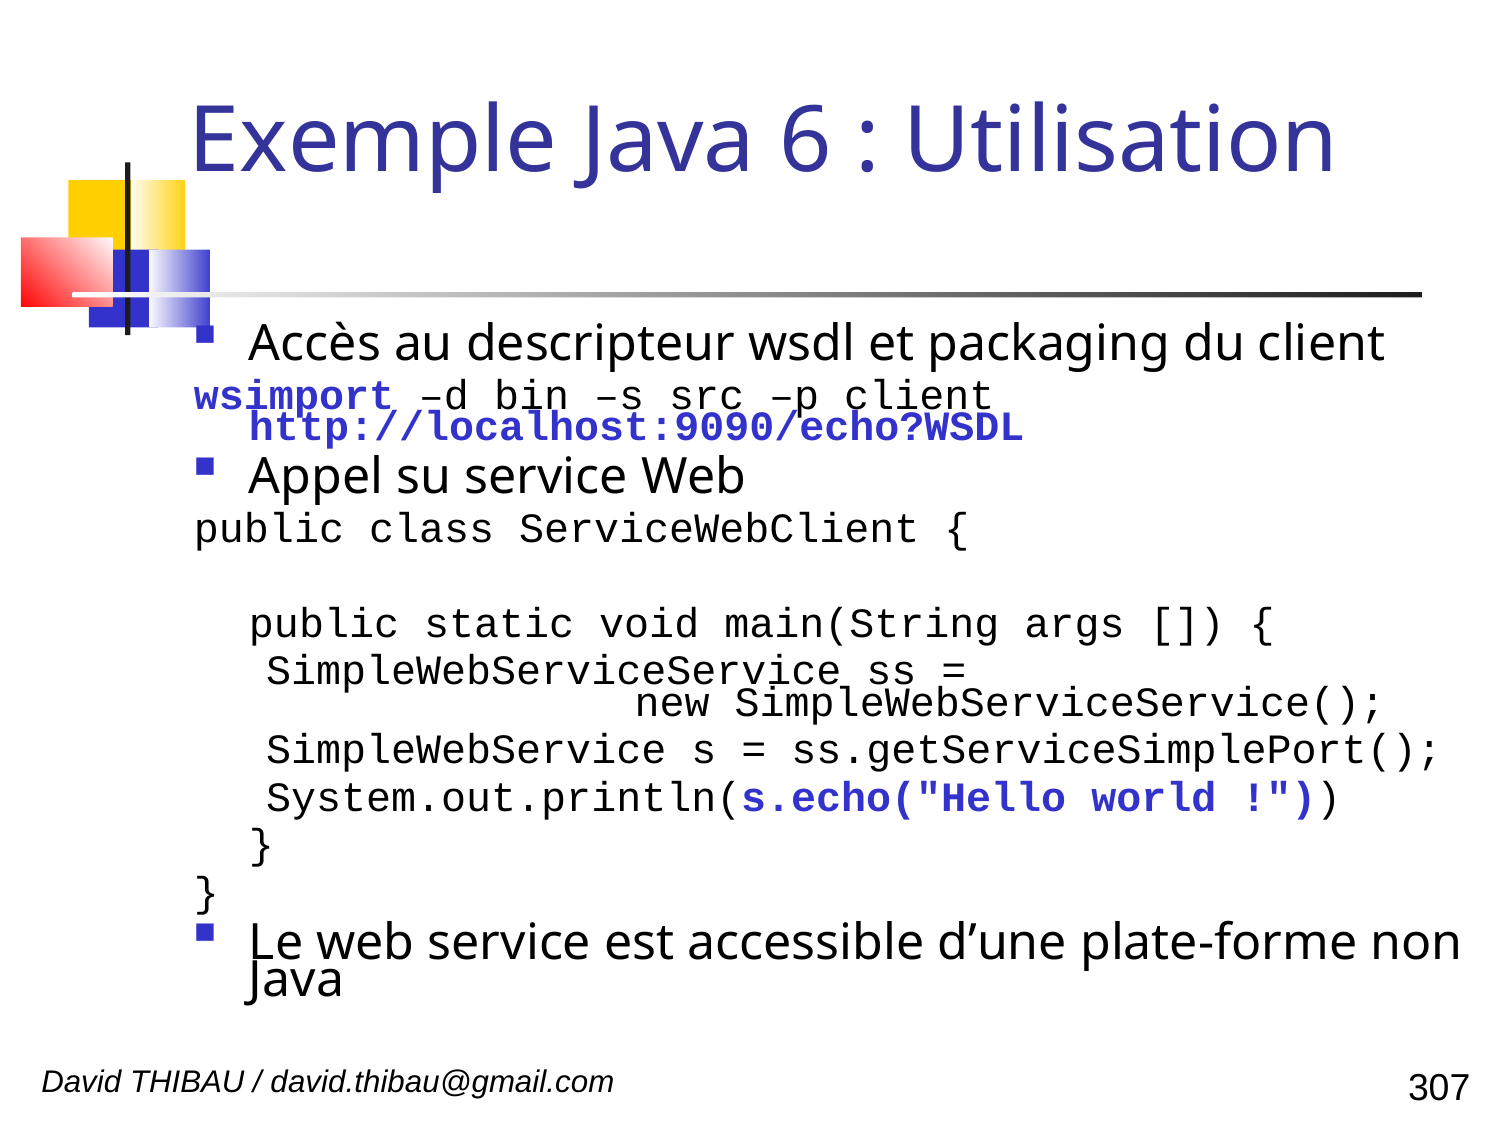

# Exemple Java 6 : Utilisation
Accès au descripteur wsdl et packaging du client
wsimport –d bin –s src –p client http://localhost:9090/echo?WSDL
Appel su service Web
public class ServiceWebClient {
	public static void main(String args []) {
		SimpleWebServiceService ss =
						new SimpleWebServiceService();
		SimpleWebService s = ss.getServiceSimplePort();
		System.out.println(s.echo("Hello world !"))
	}
}
Le web service est accessible d’une plate-forme non Java